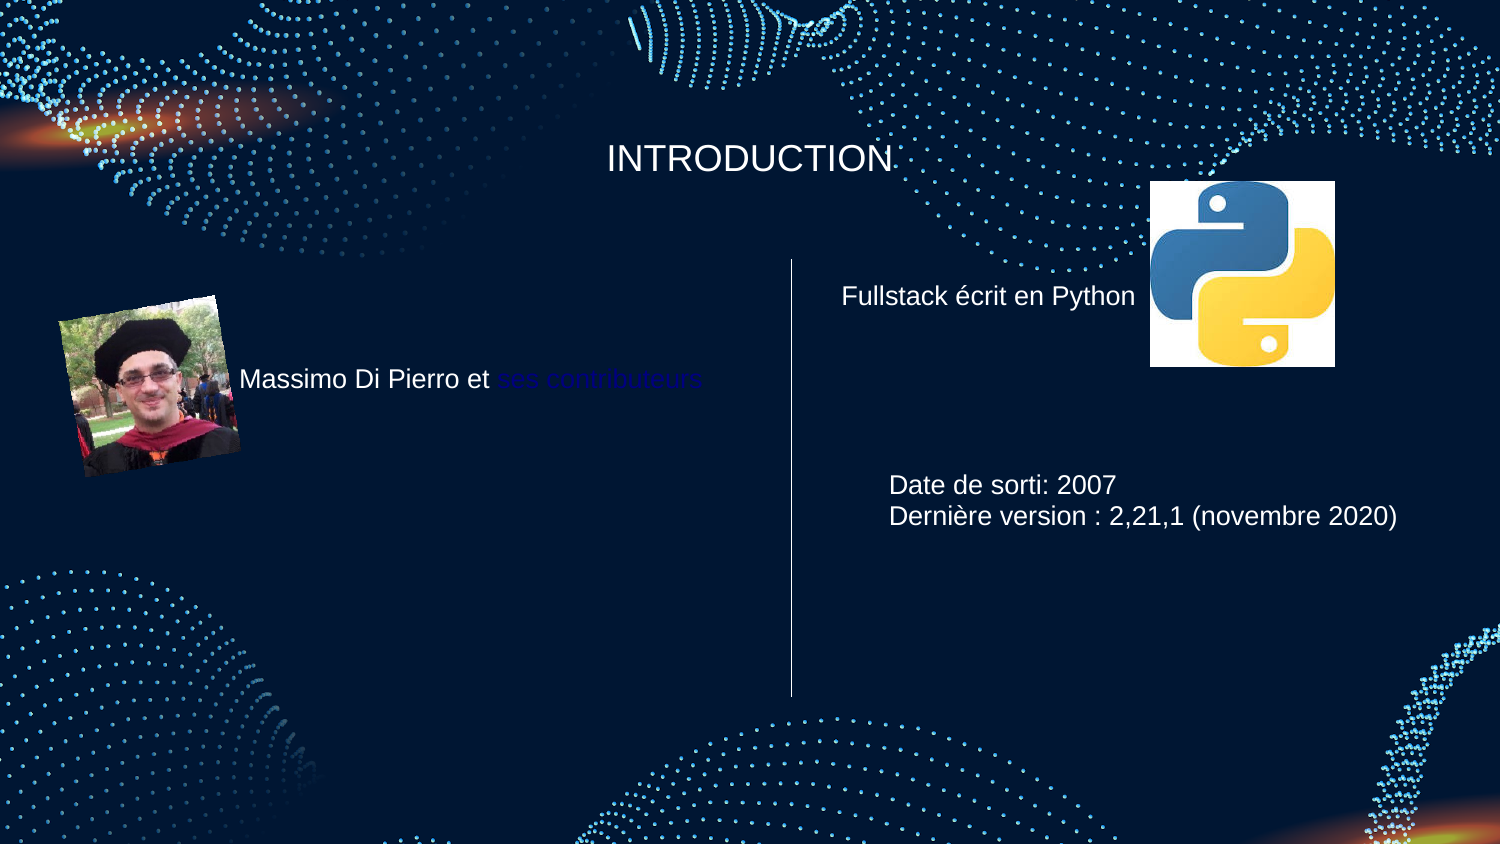

INTRODUCTION
Fullstack écrit en Python
Massimo Di Pierro et ses contributeurs
Date de sorti: 2007
Dernière version : 2,21,1 (novembre 2020)